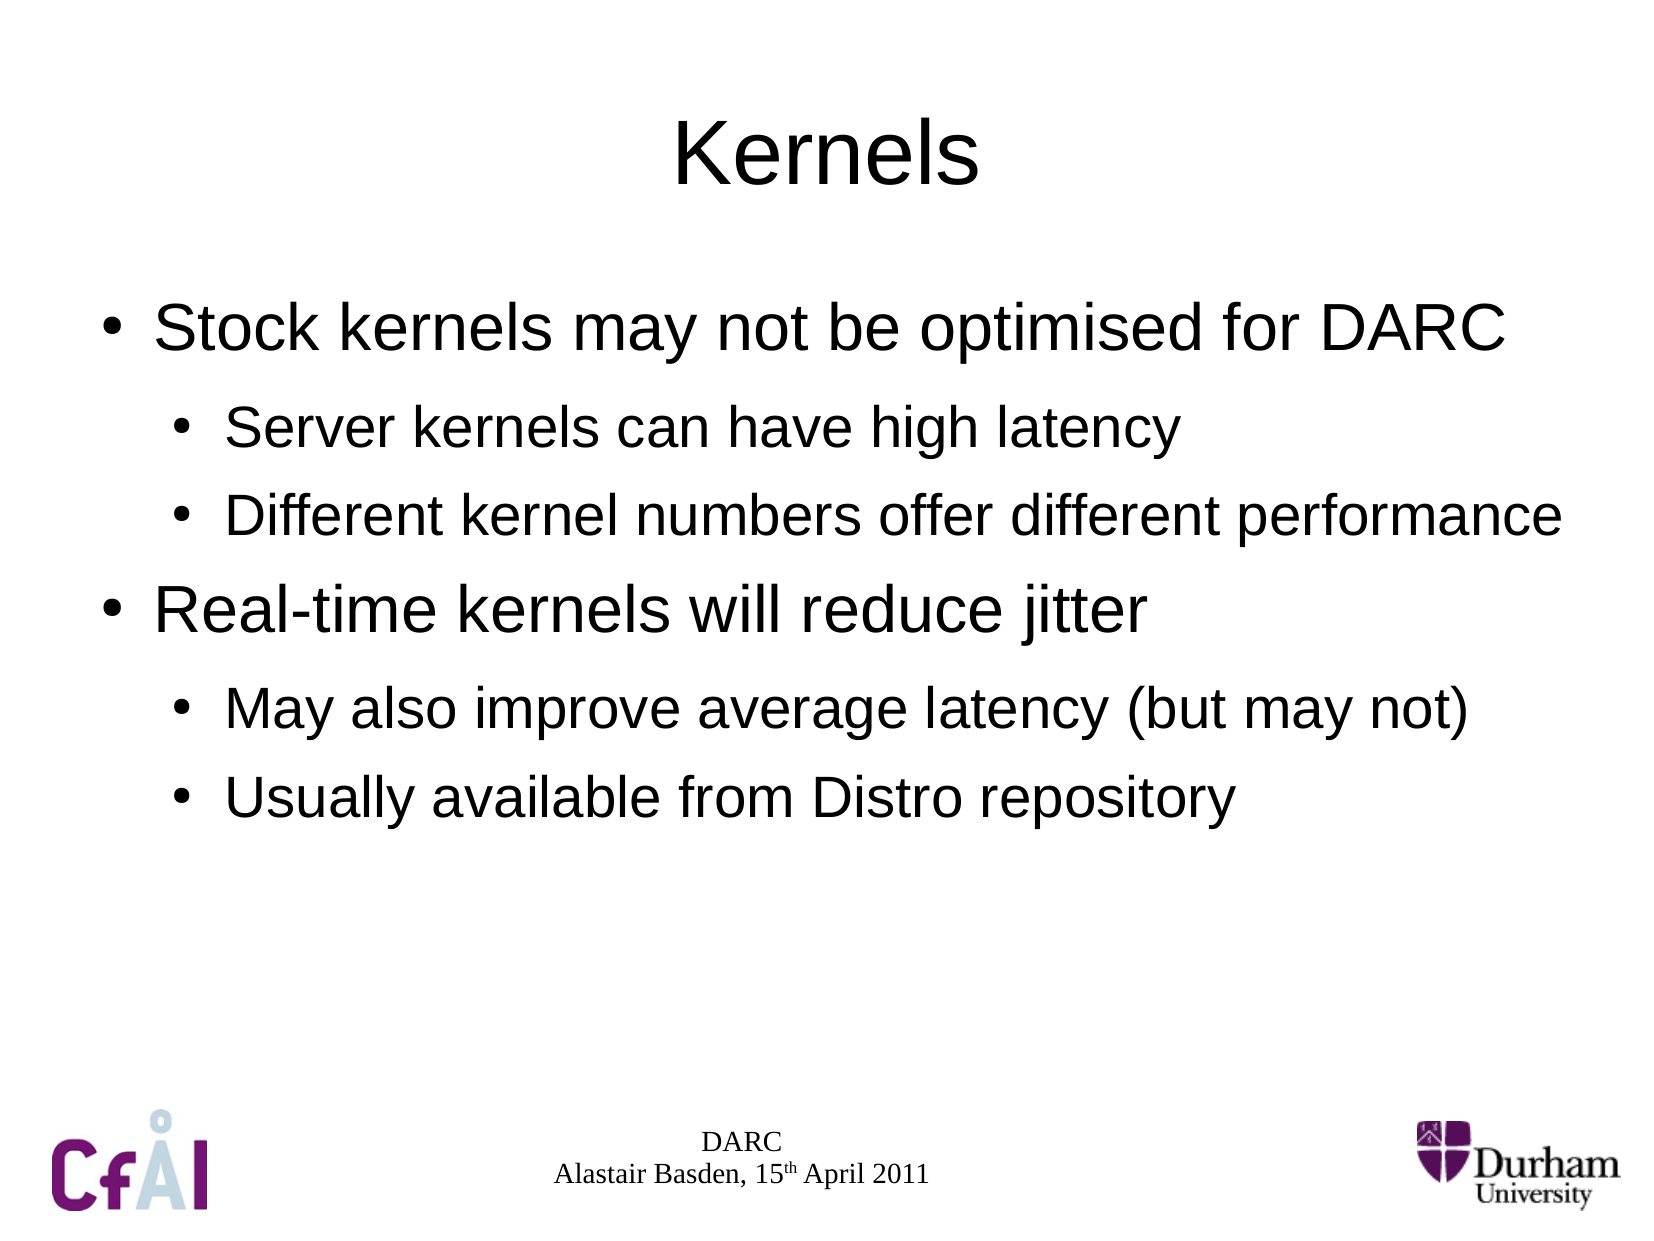

# Kernels
Stock kernels may not be optimised for DARC
Server kernels can have high latency
Different kernel numbers offer different performance
Real-time kernels will reduce jitter
May also improve average latency (but may not)
Usually available from Distro repository